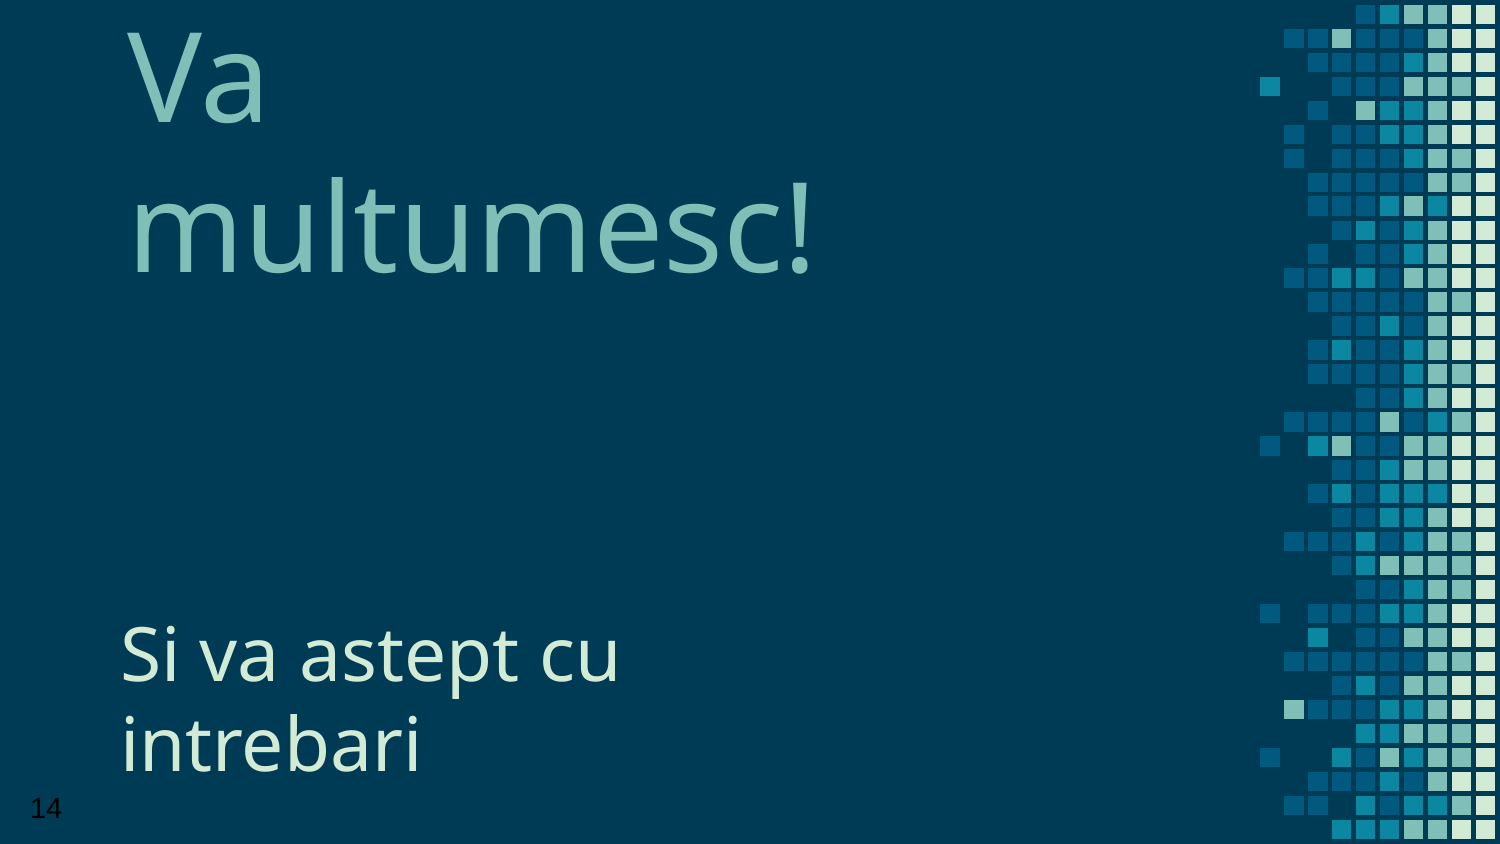

# Va multumesc!
Si va astept cu intrebari